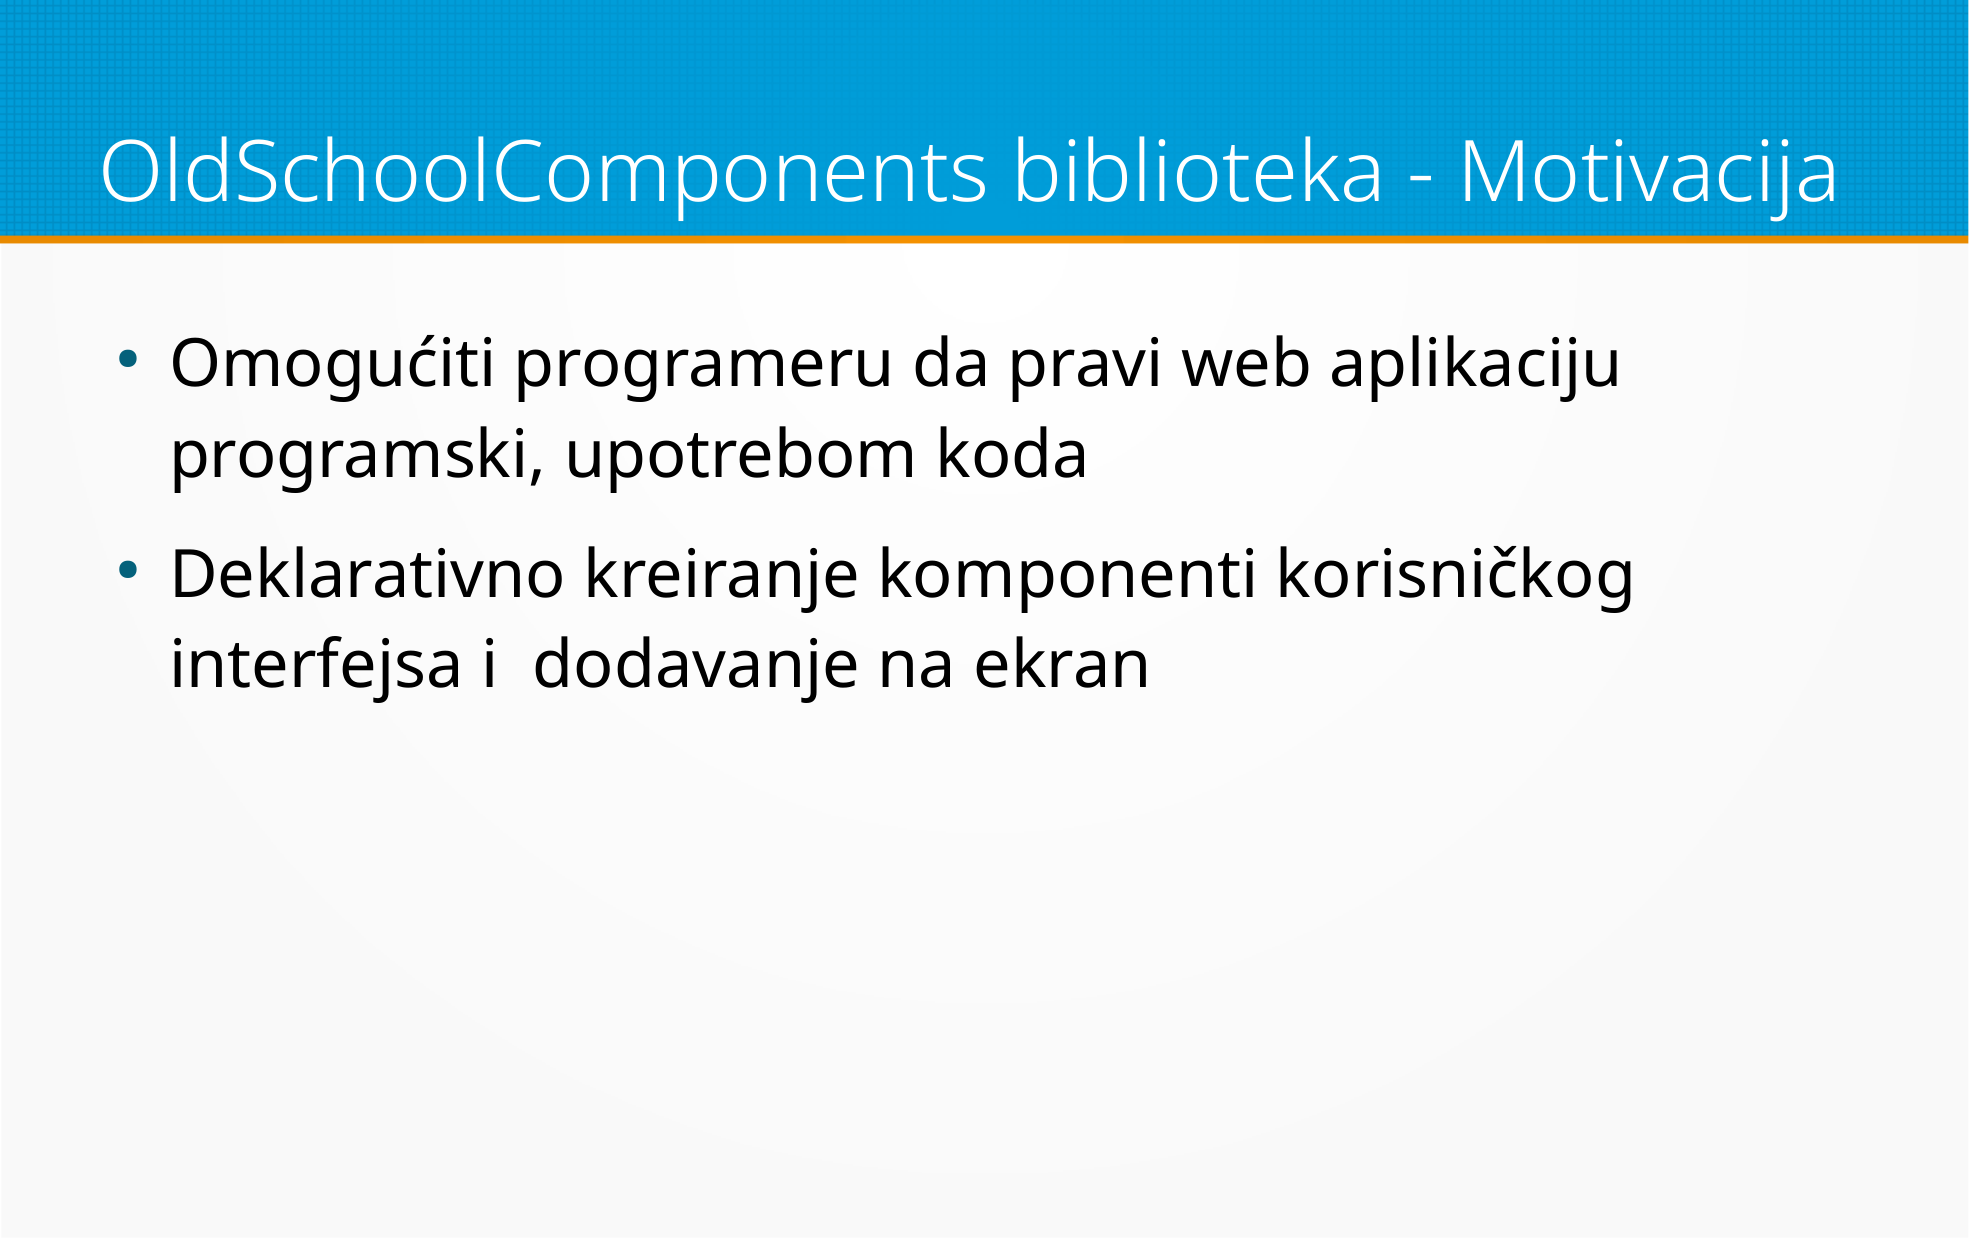

# OldSchoolComponents biblioteka - Motivacija
Omogućiti programeru da pravi web aplikaciju programski, upotrebom koda
Deklarativno kreiranje komponenti korisničkog interfejsa i dodavanje na ekran